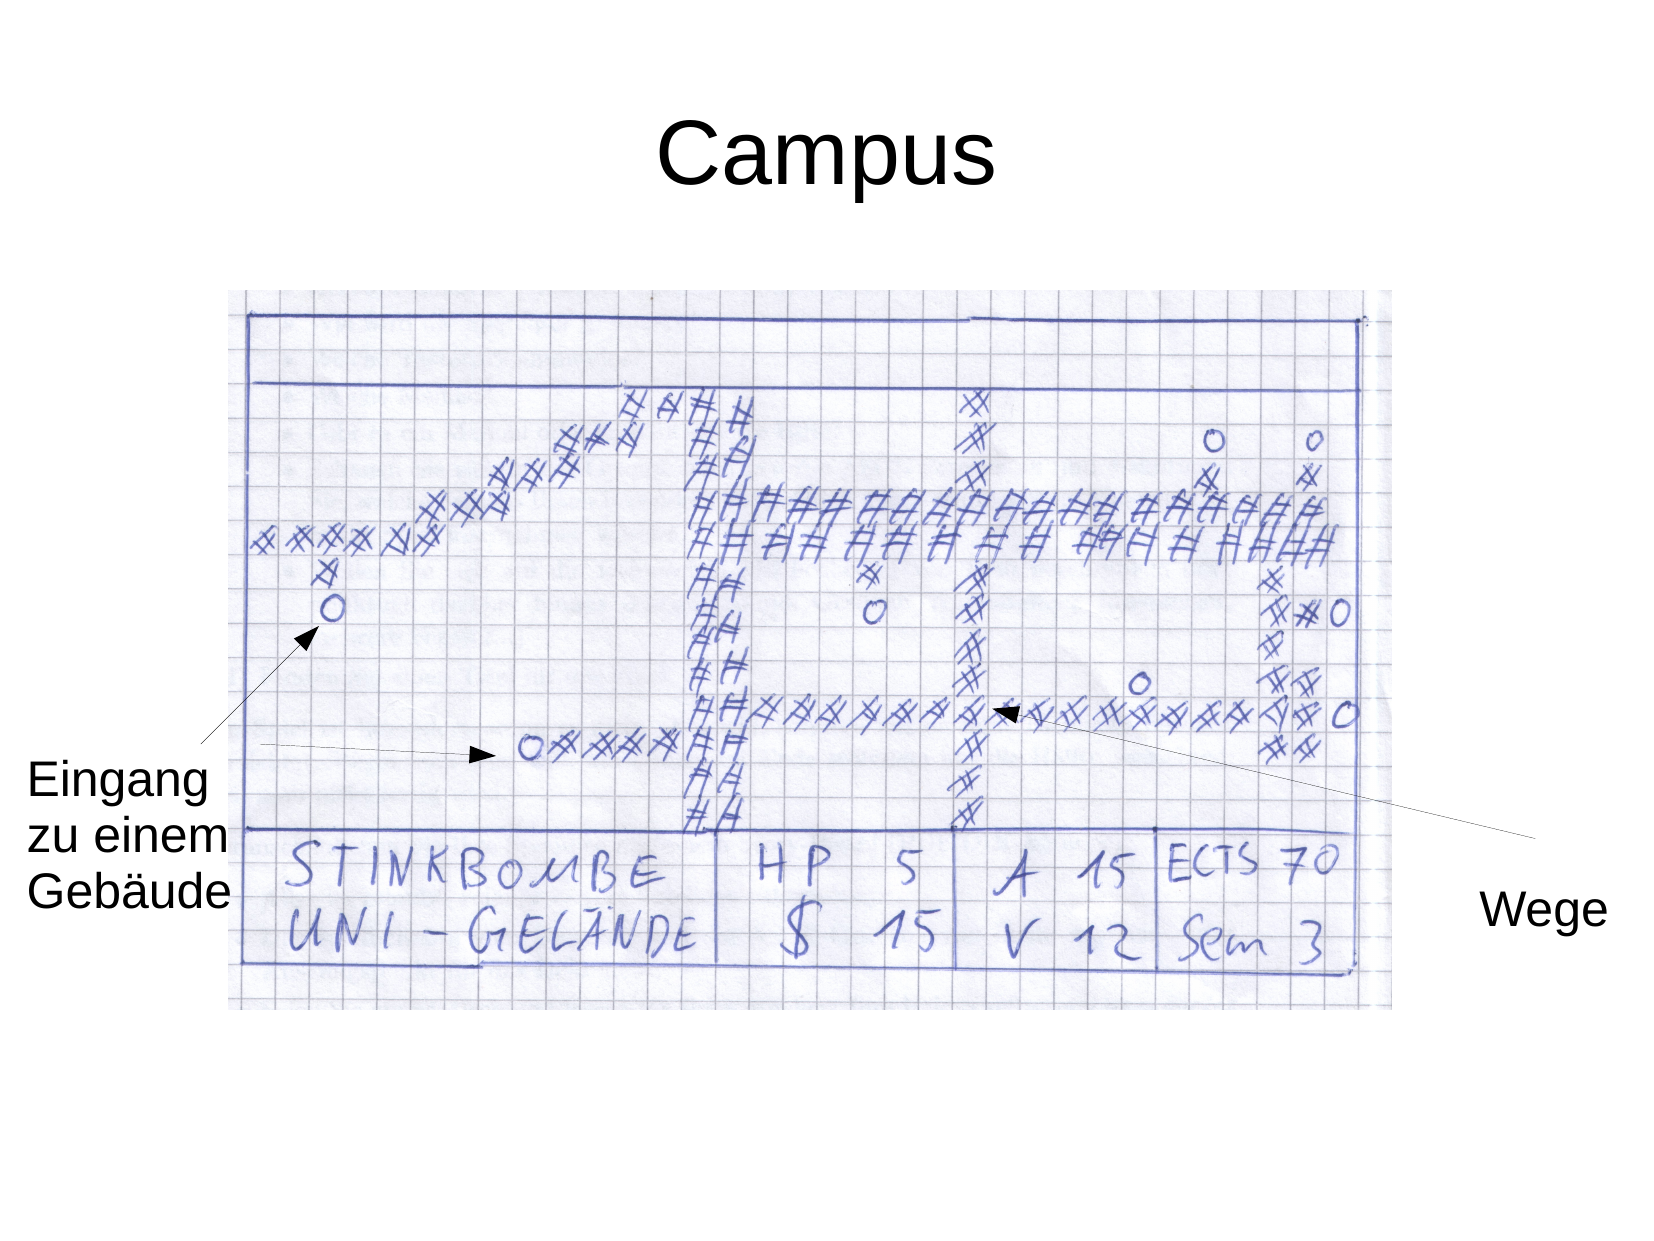

# Campus
Eingang zu einem Gebäude
Wege